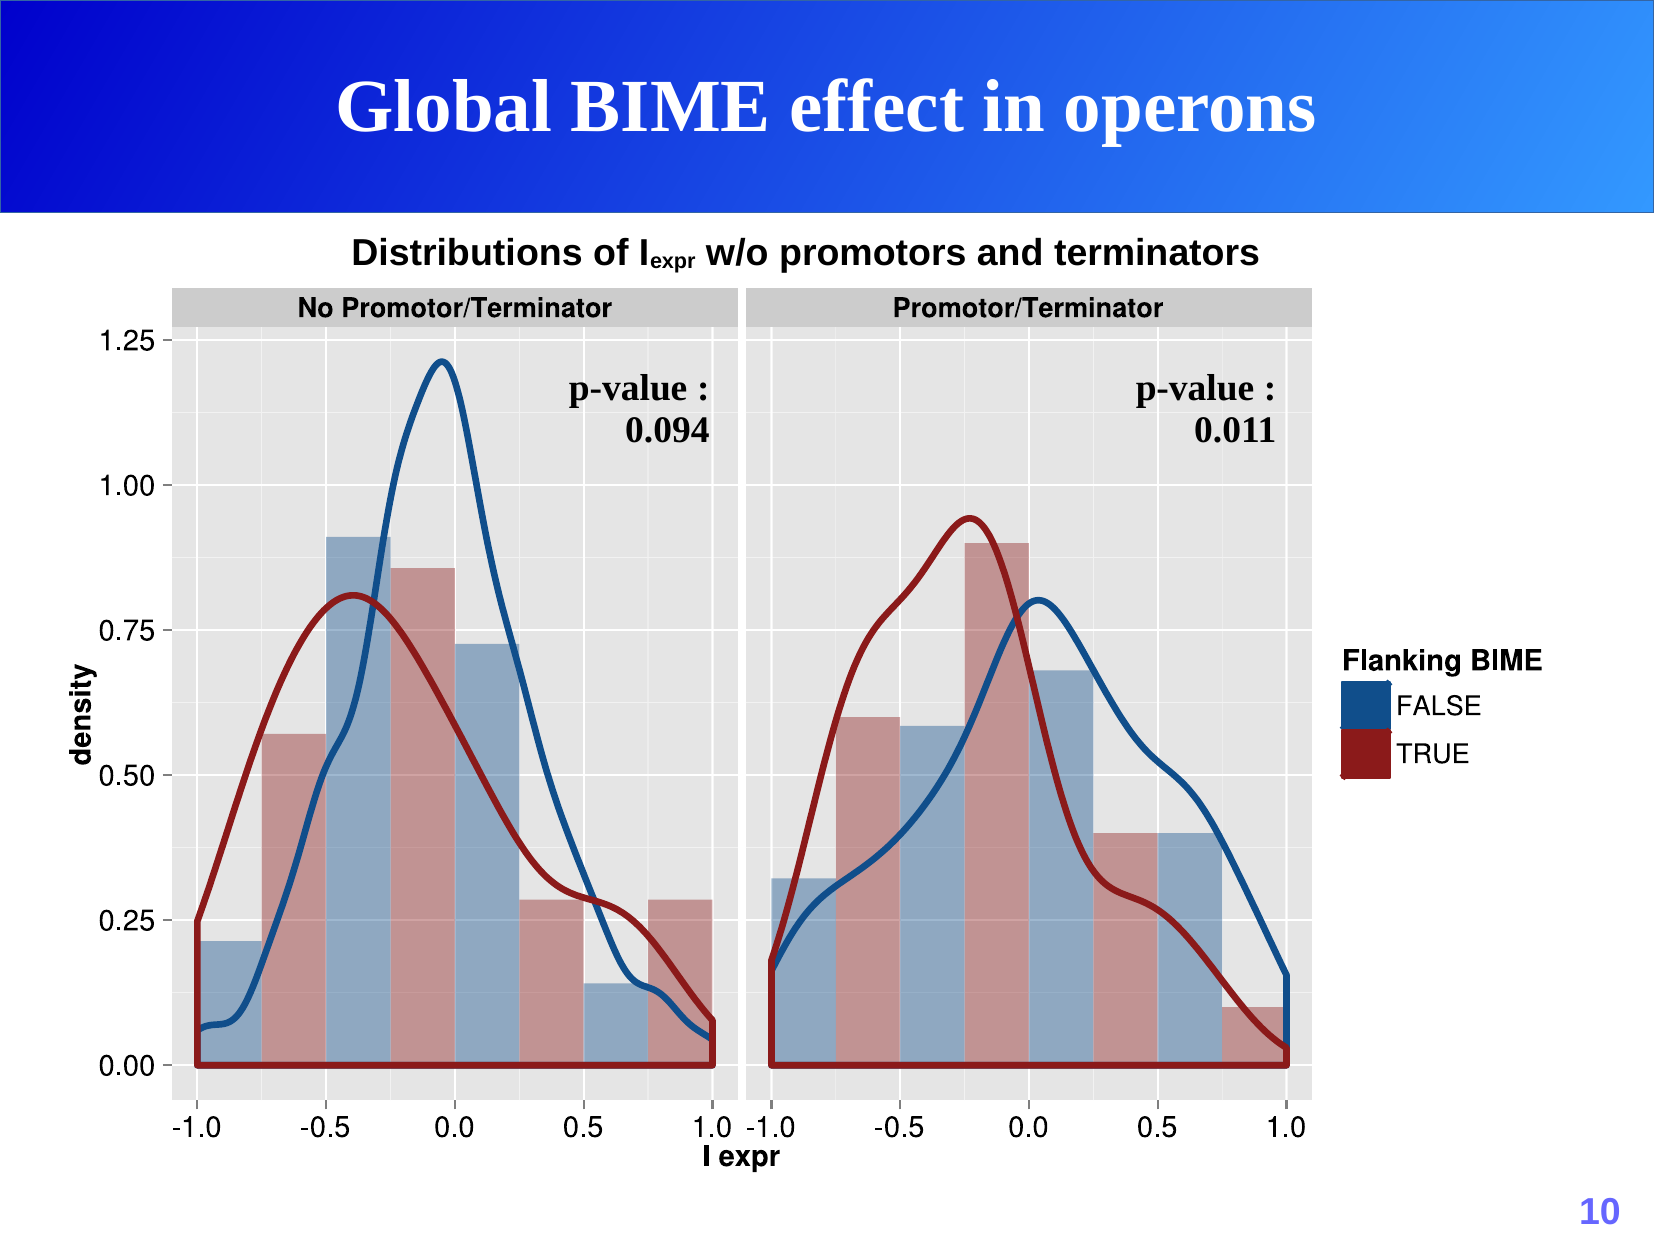

# Global BIME effect in operons
Distributions of Iexpr w/o promotors and terminators
p-value :
0.094
p-value :
0.011
10